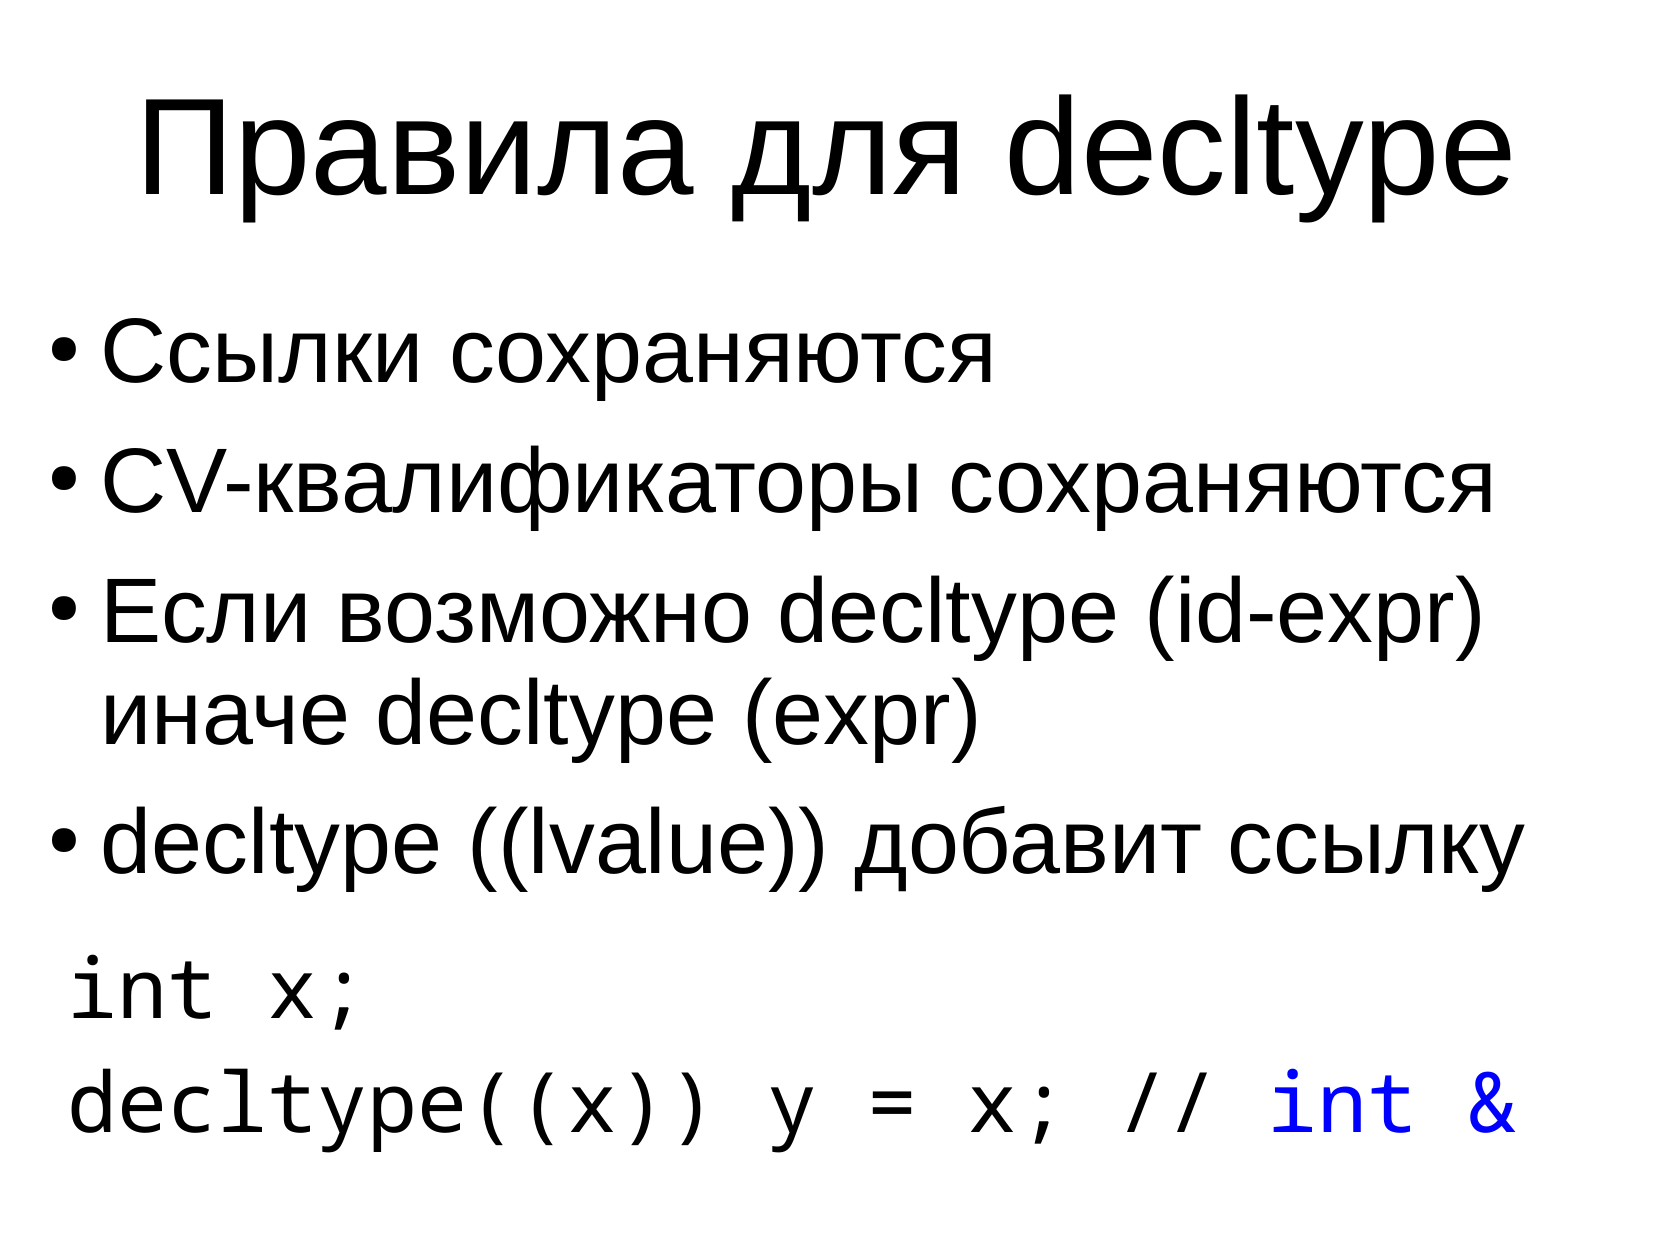

# Правила для decltype
Ссылки сохраняются
CV-квалификаторы сохраняются
Если возможно decltype (id-expr)
иначе decltype (expr)
decltype ((lvalue)) добавит ссылку
int x;
decltype((x)) y = x; // int &